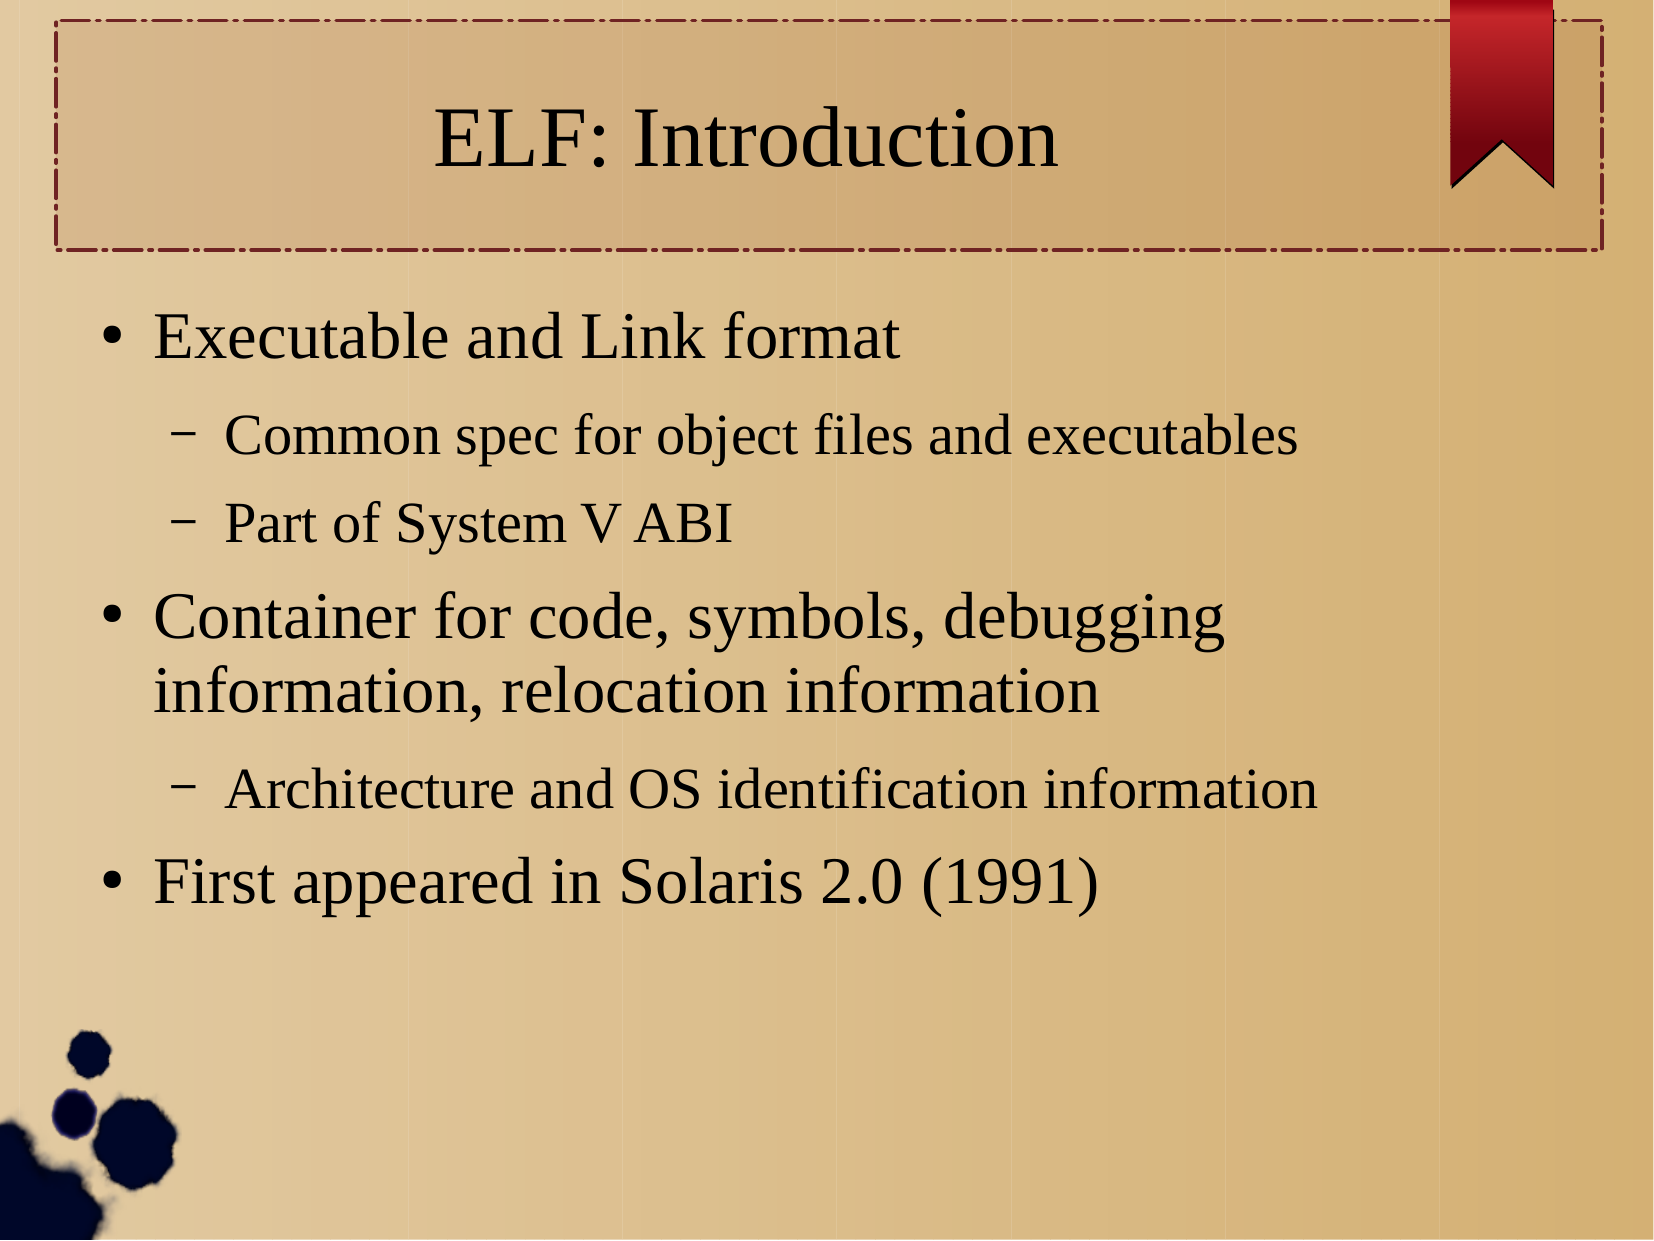

# ELF: Introduction
Executable and Link format
Common spec for object files and executables
Part of System V ABI
Container for code, symbols, debugging information, relocation information
Architecture and OS identification information
First appeared in Solaris 2.0 (1991)